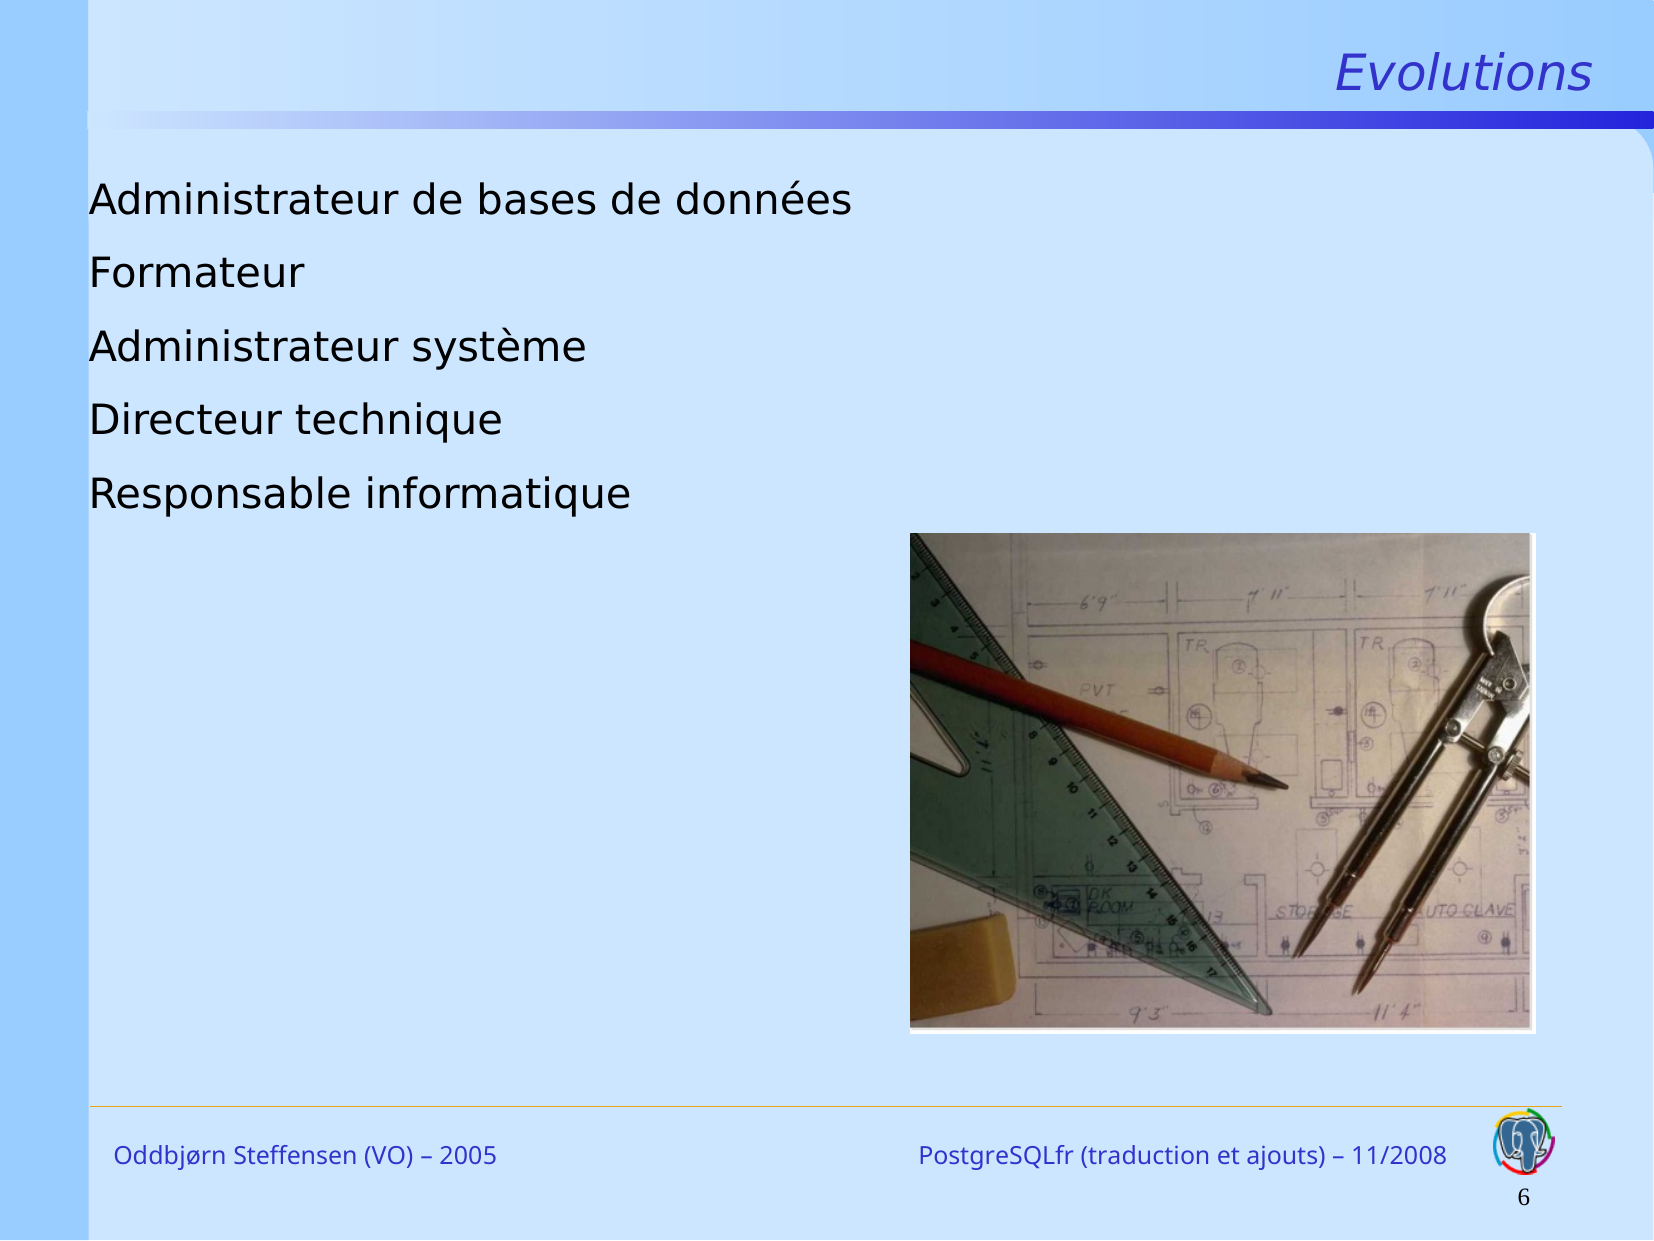

# Evolutions
Administrateur de bases de données
Formateur
Administrateur système
Directeur technique
Responsable informatique